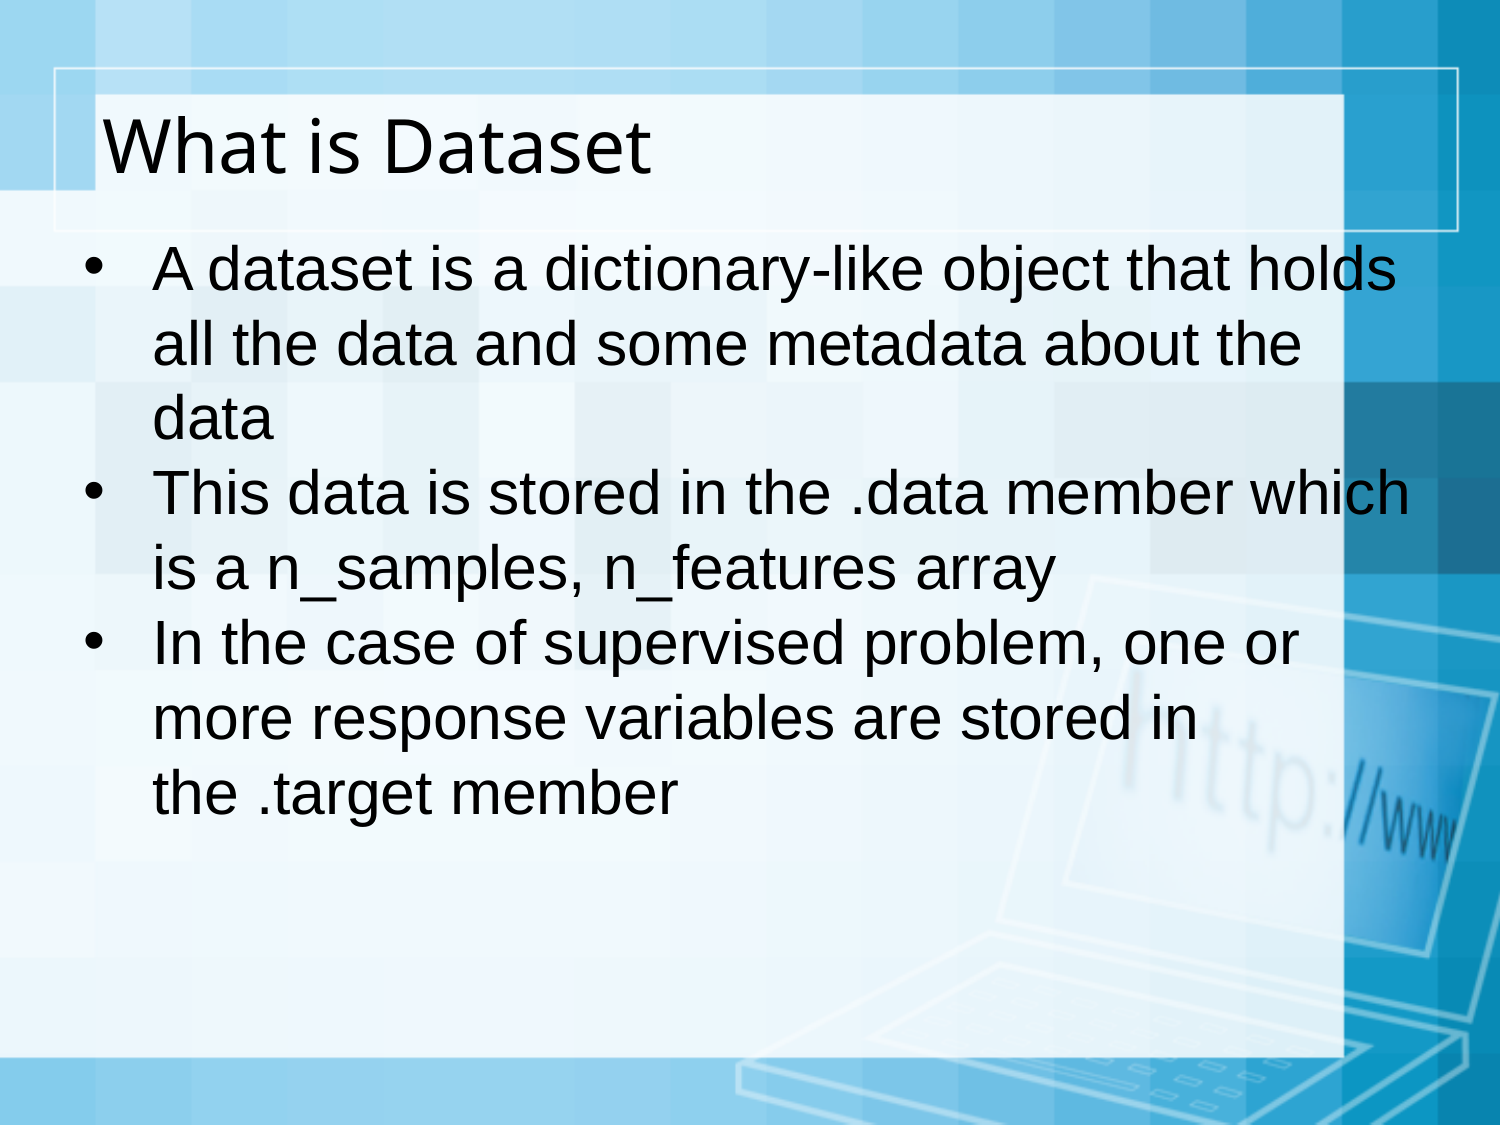

# What is Dataset
A dataset is a dictionary-like object that holds all the data and some metadata about the data
This data is stored in the .data member which is a n_samples, n_features array
In the case of supervised problem, one or more response variables are stored in the .target member